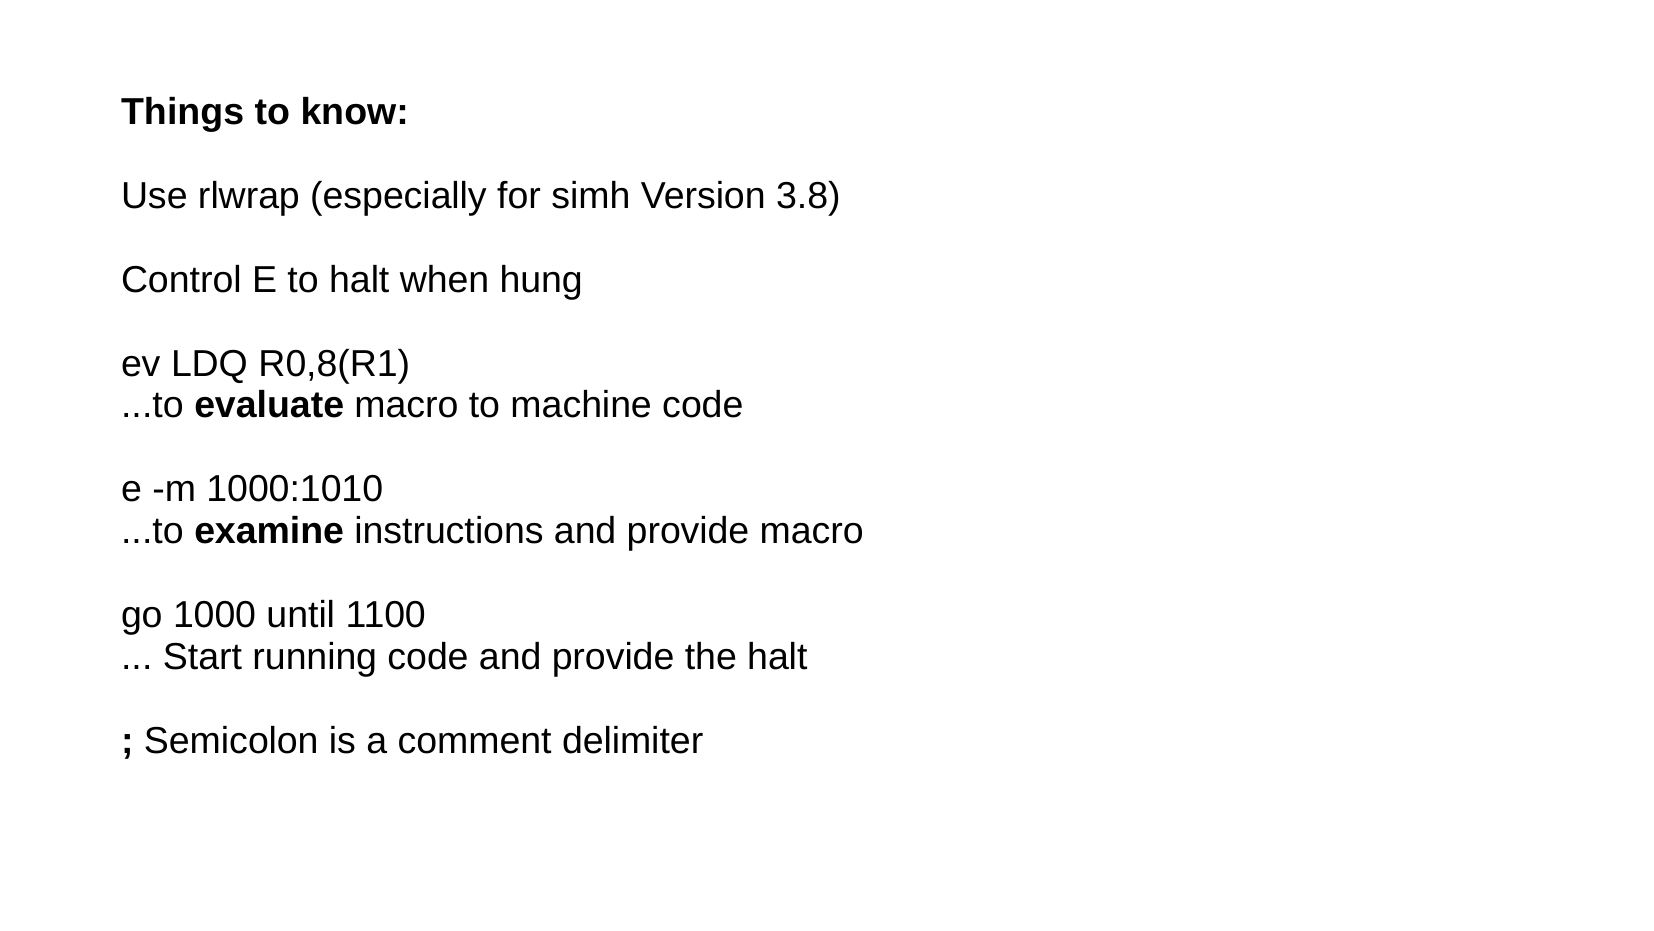

Things to know:
Use rlwrap (especially for simh Version 3.8)
Control E to halt when hung
ev LDQ R0,8(R1)
...to evaluate macro to machine code
e -m 1000:1010
...to examine instructions and provide macro
go 1000 until 1100
... Start running code and provide the halt
; Semicolon is a comment delimiter